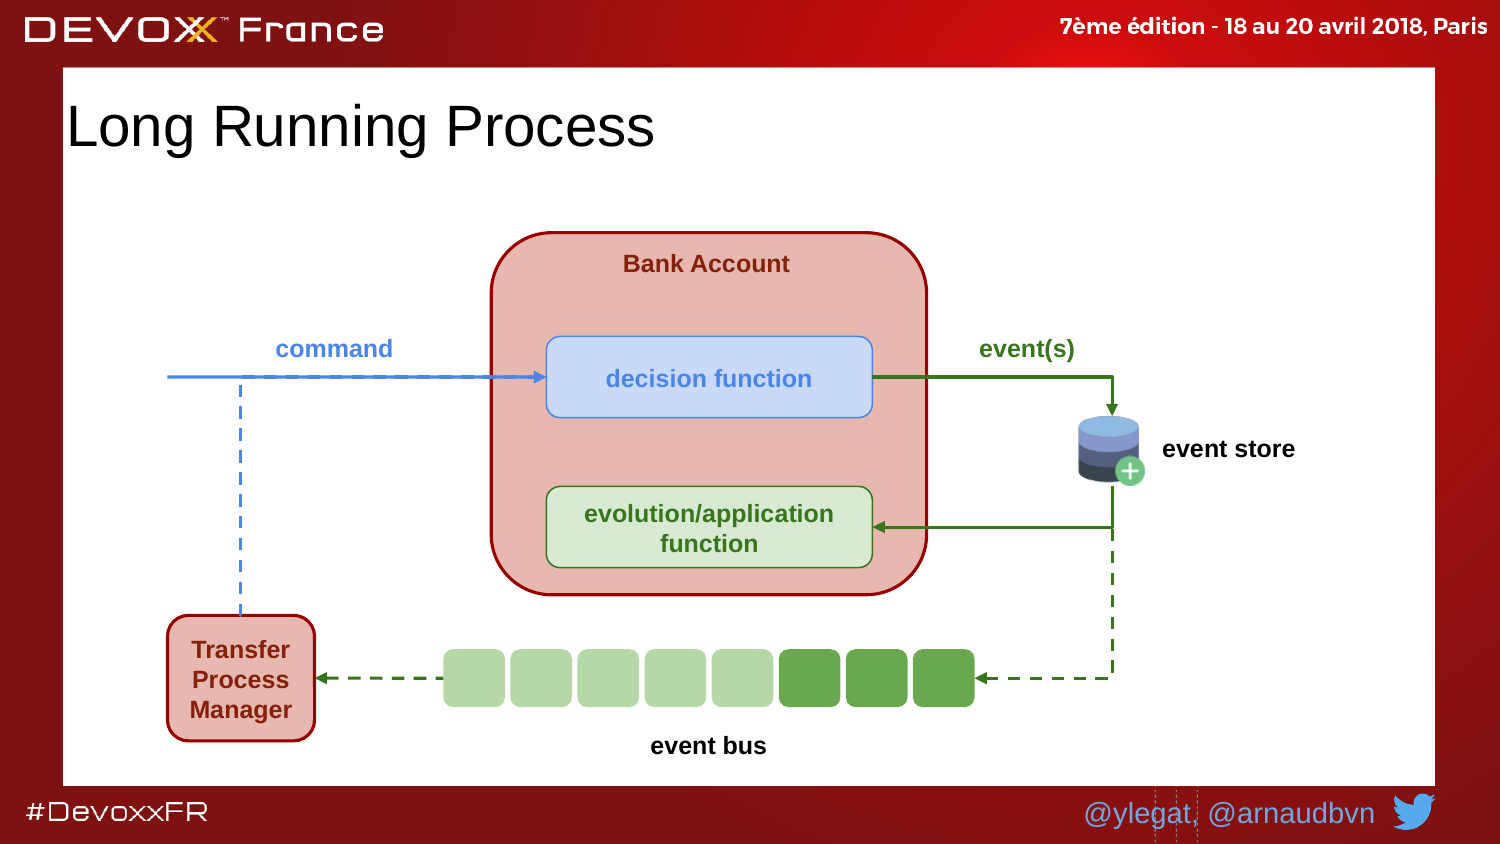

# Long Running Process
Bank Account
command
event(s)
decision function
event store
evolution/application function
Transfer
Process
Manager
event bus
@ylegat, @arnaudbvn